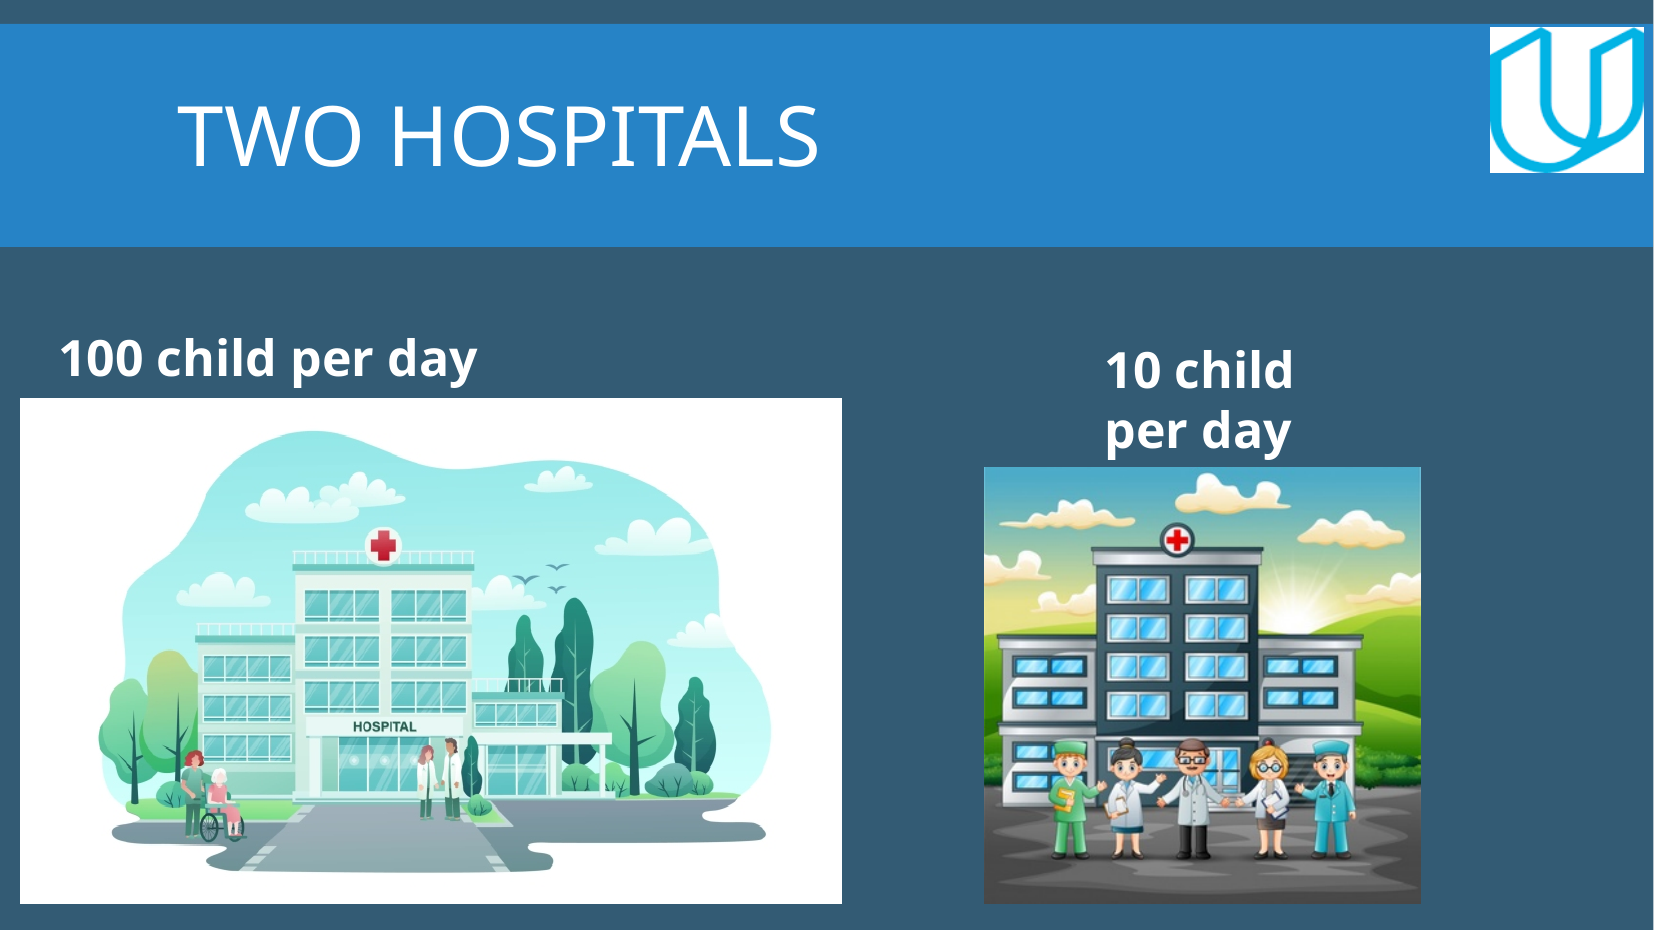

Two hospitals
100 child per day
10 child per day